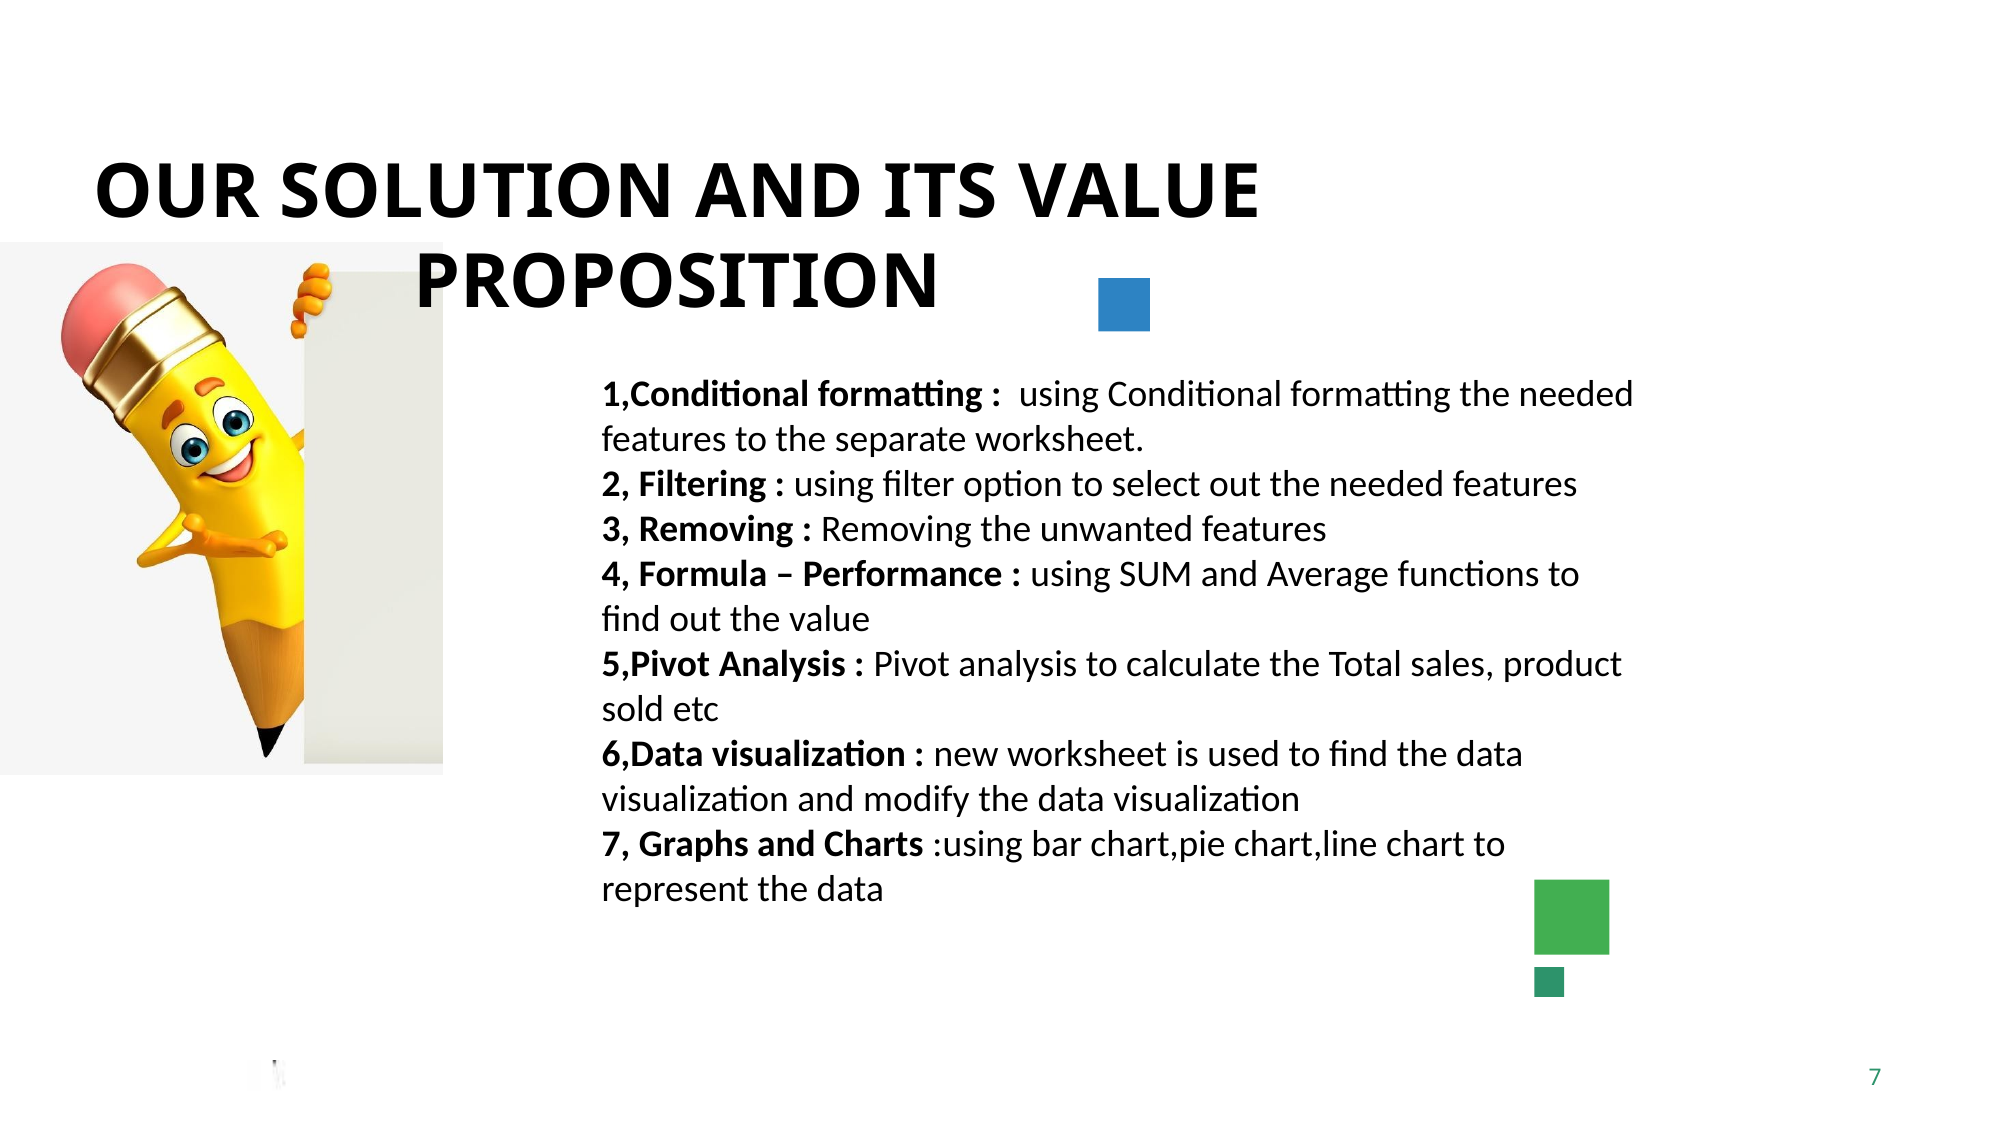

# OUR SOLUTION AND ITS VALUE PROPOSITION
1,Conditional formatting : using Conditional formatting the needed features to the separate worksheet.
2, Filtering : using filter option to select out the needed features
3, Removing : Removing the unwanted features
4, Formula – Performance : using SUM and Average functions to find out the value
5,Pivot Analysis : Pivot analysis to calculate the Total sales, product sold etc
6,Data visualization : new worksheet is used to find the data visualization and modify the data visualization
7, Graphs and Charts :using bar chart,pie chart,line chart to represent the data